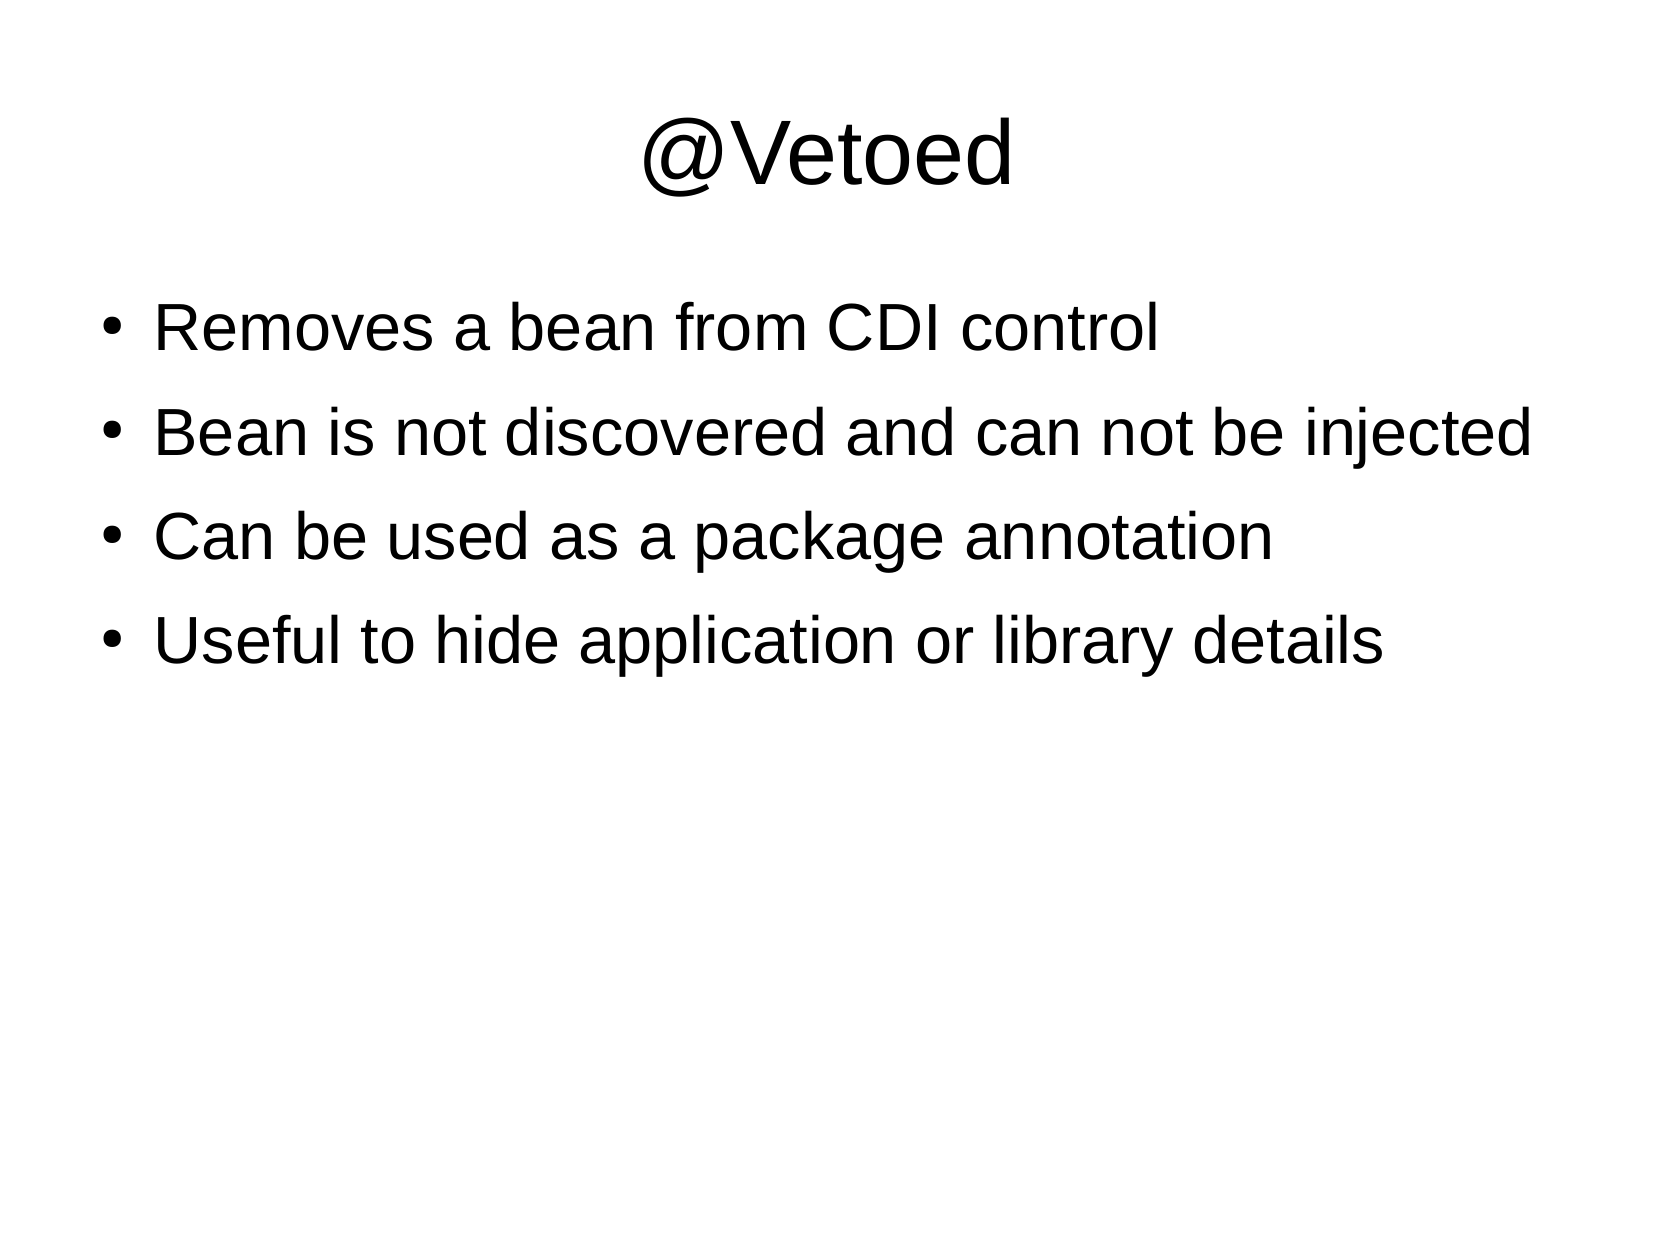

# @Vetoed
Removes a bean from CDI control
Bean is not discovered and can not be injected
Can be used as a package annotation
Useful to hide application or library details